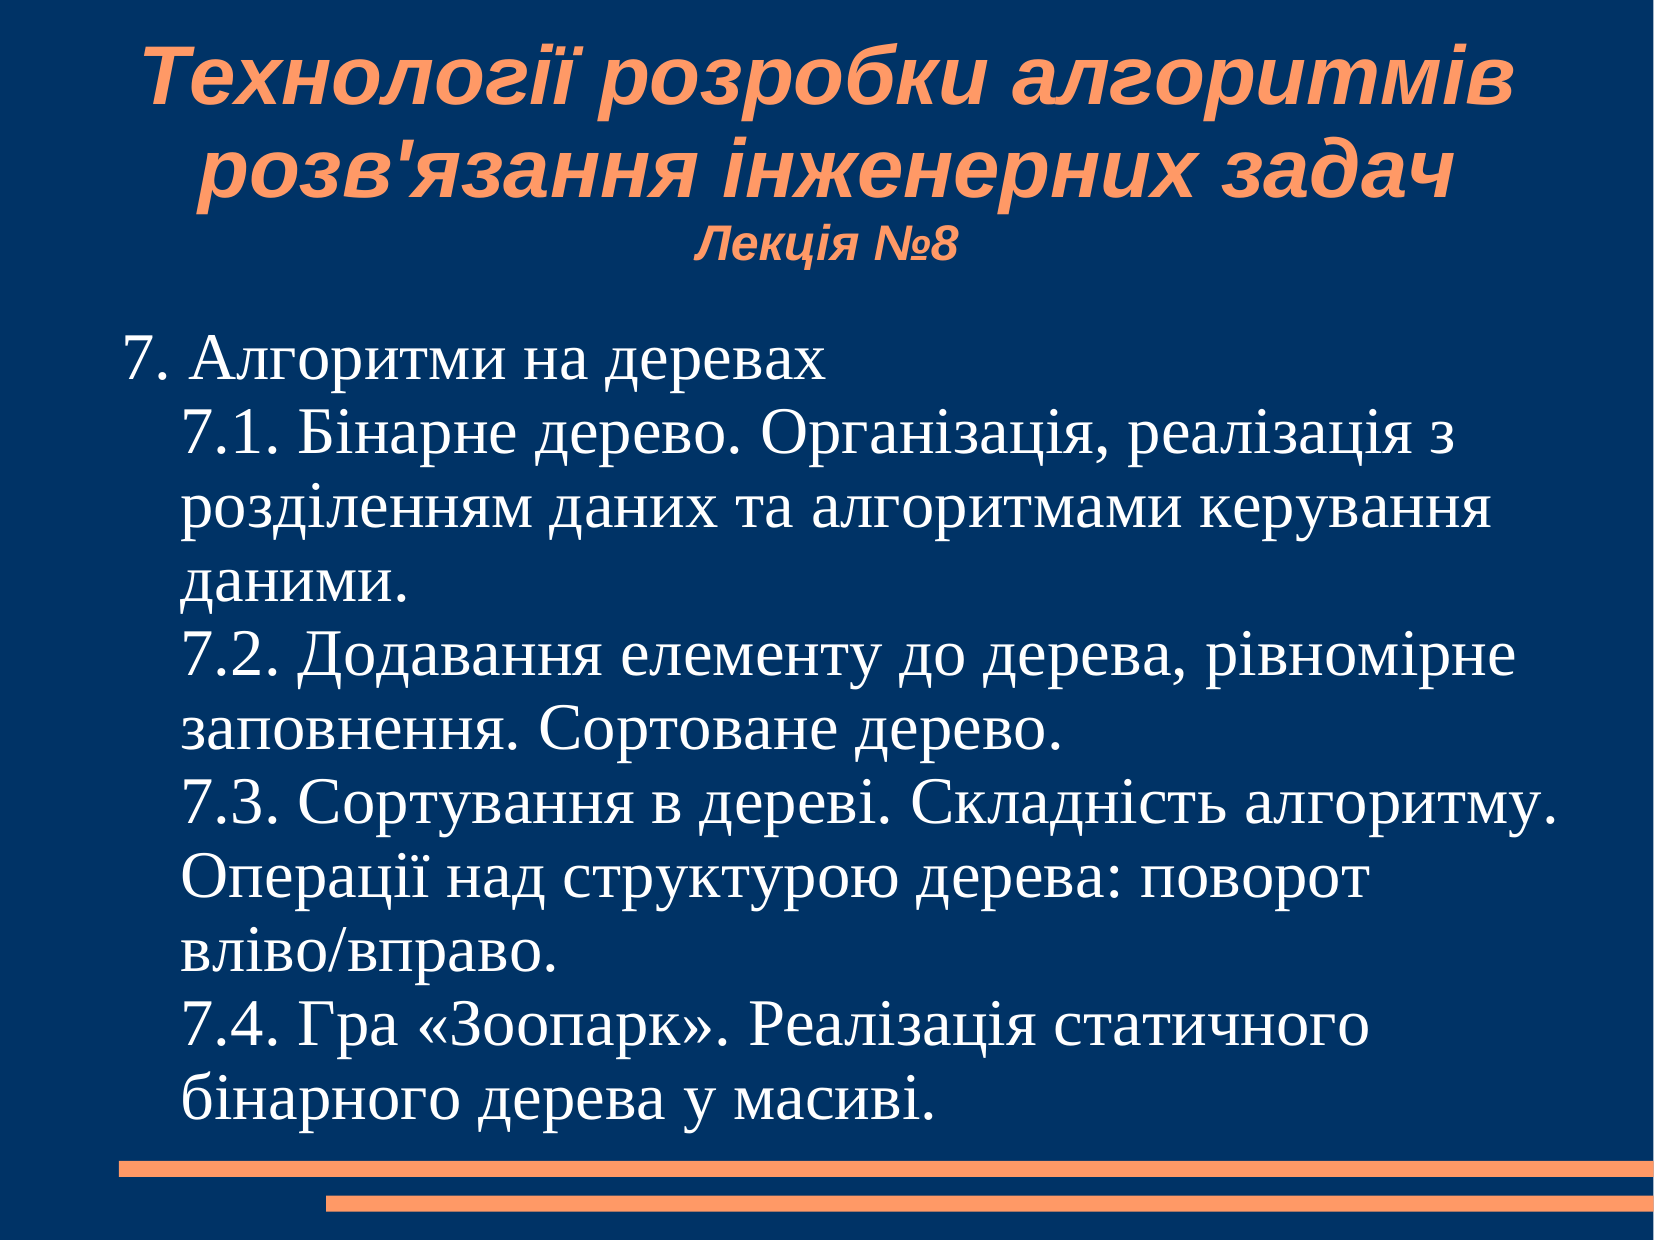

# Технології розробки алгоритмів розв'язання інженерних задач Лекція №8
7. Алгоритми на деревах
7.1. Бінарне дерево. Організація, реалізація з розділенням даних та алгоритмами керування даними.
7.2. Додавання елементу до дерева, рівномірне заповнення. Сортоване дерево.
7.3. Сортування в дереві. Складність алгоритму. Операції над структурою дерева: поворот вліво/вправо.
7.4. Гра «Зоопарк». Реалізація статичного бінарного дерева у масиві.